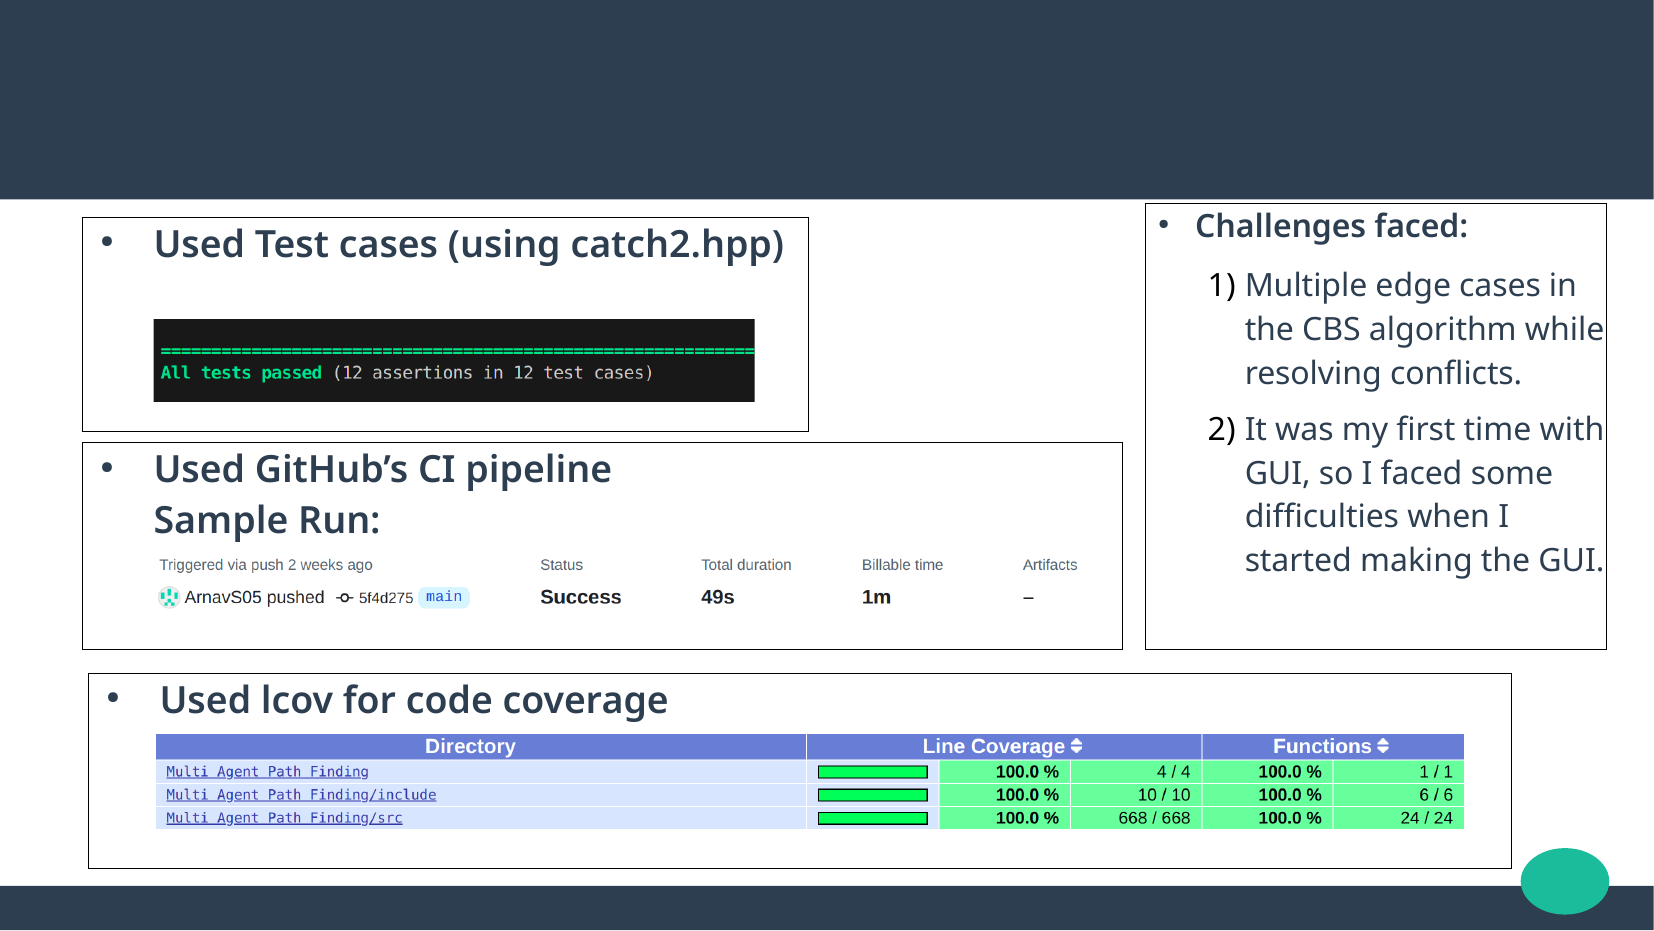

Challenges faced:
Multiple edge cases in the CBS algorithm while resolving conflicts.
It was my first time with GUI, so I faced some difficulties when I started making the GUI.
# Used Test cases (using catch2.hpp)
Used GitHub’s CI pipeline
Sample Run:
Used lcov for code coverage